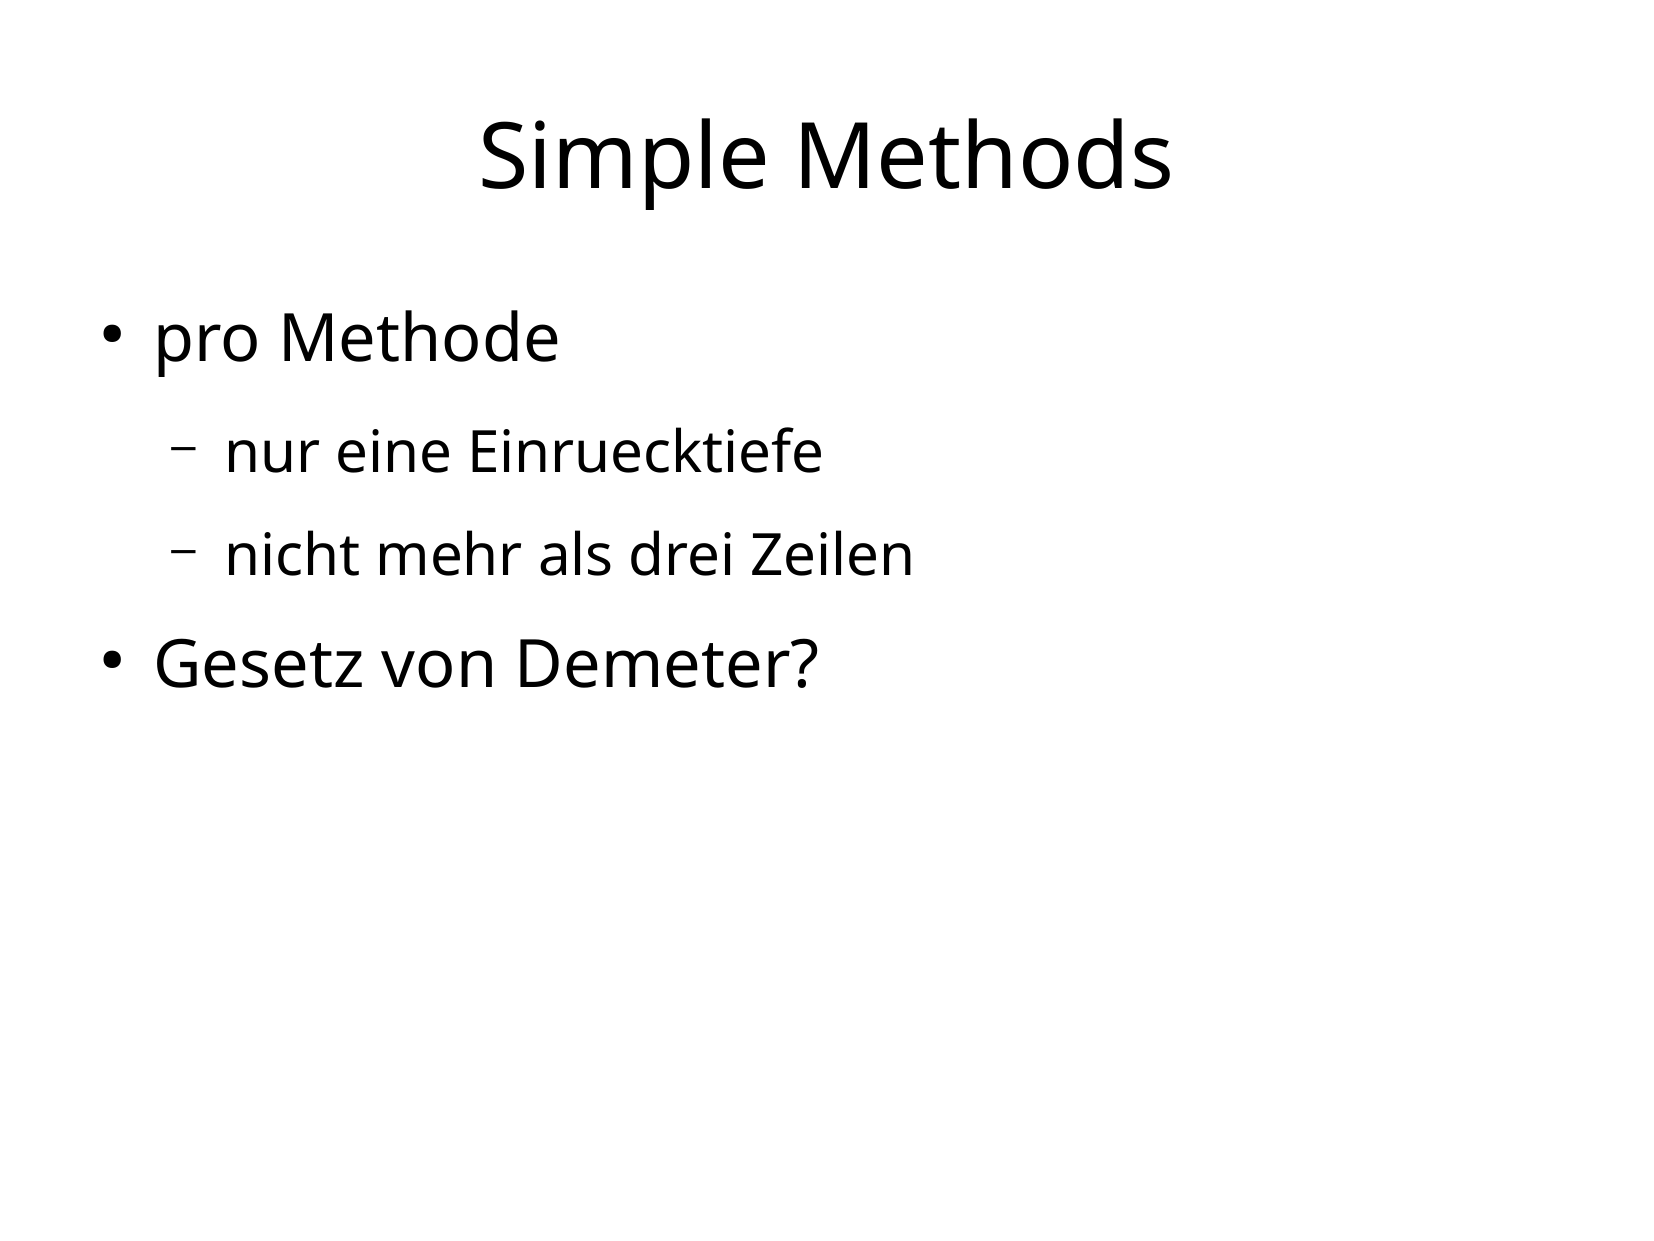

# Simple Methods
pro Methode
nur eine Einruecktiefe
nicht mehr als drei Zeilen
Gesetz von Demeter?